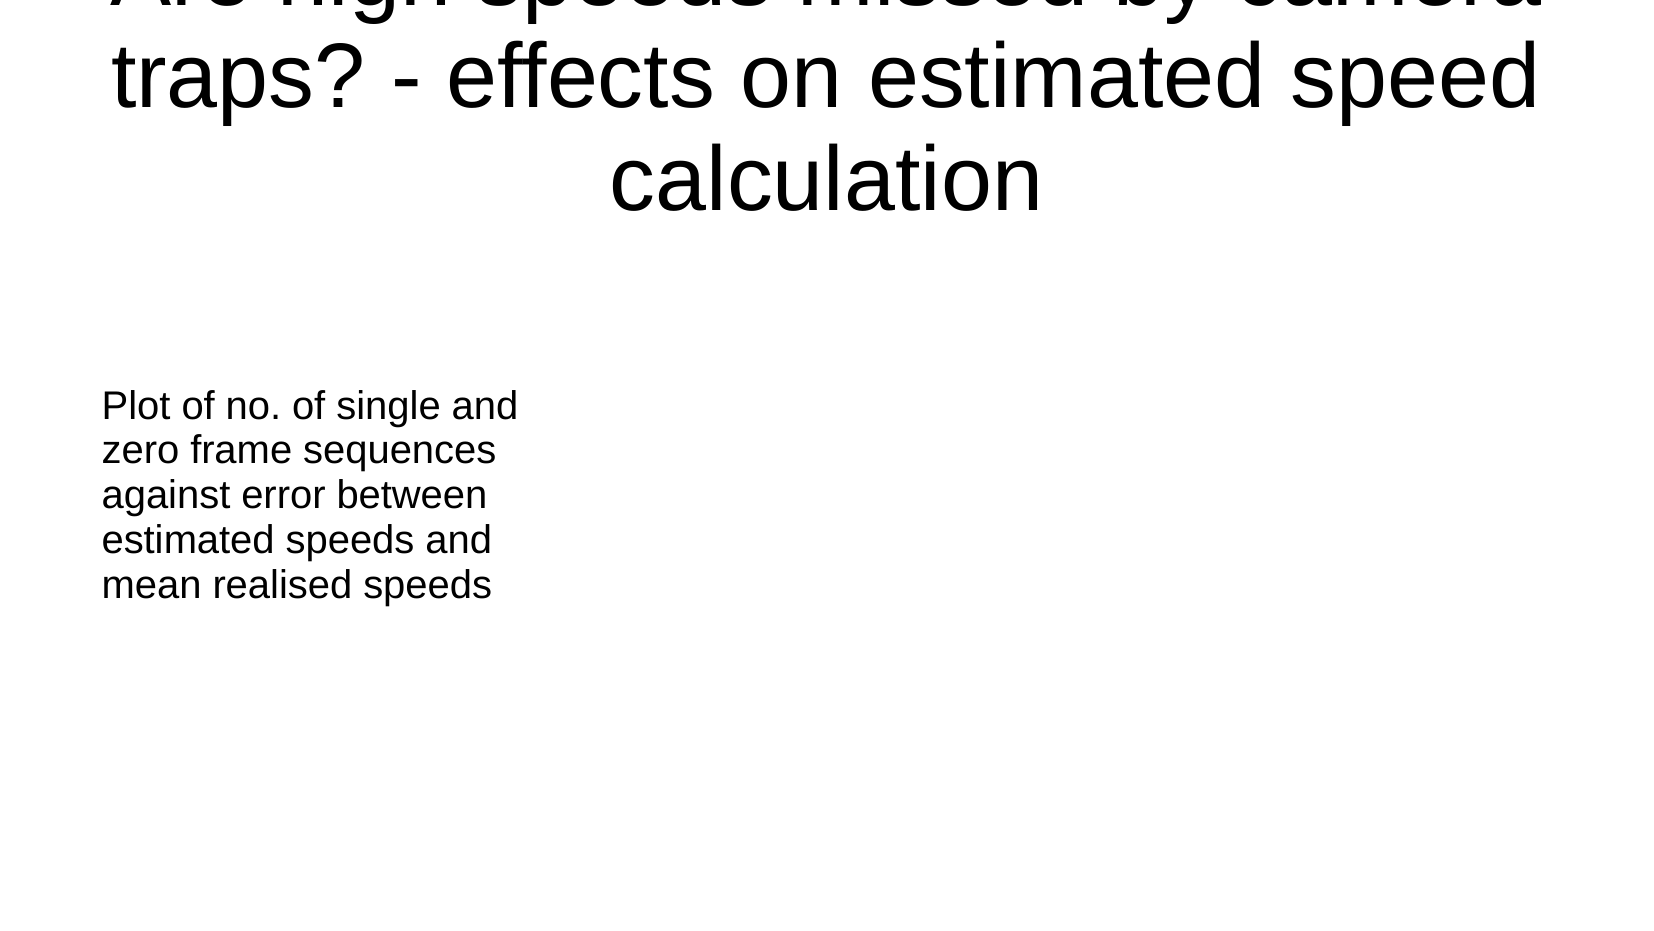

# Are high speeds missed by camera traps? - effects on estimated speed calculation
Plot of no. of single and zero frame sequences against error between estimated speeds and mean realised speeds